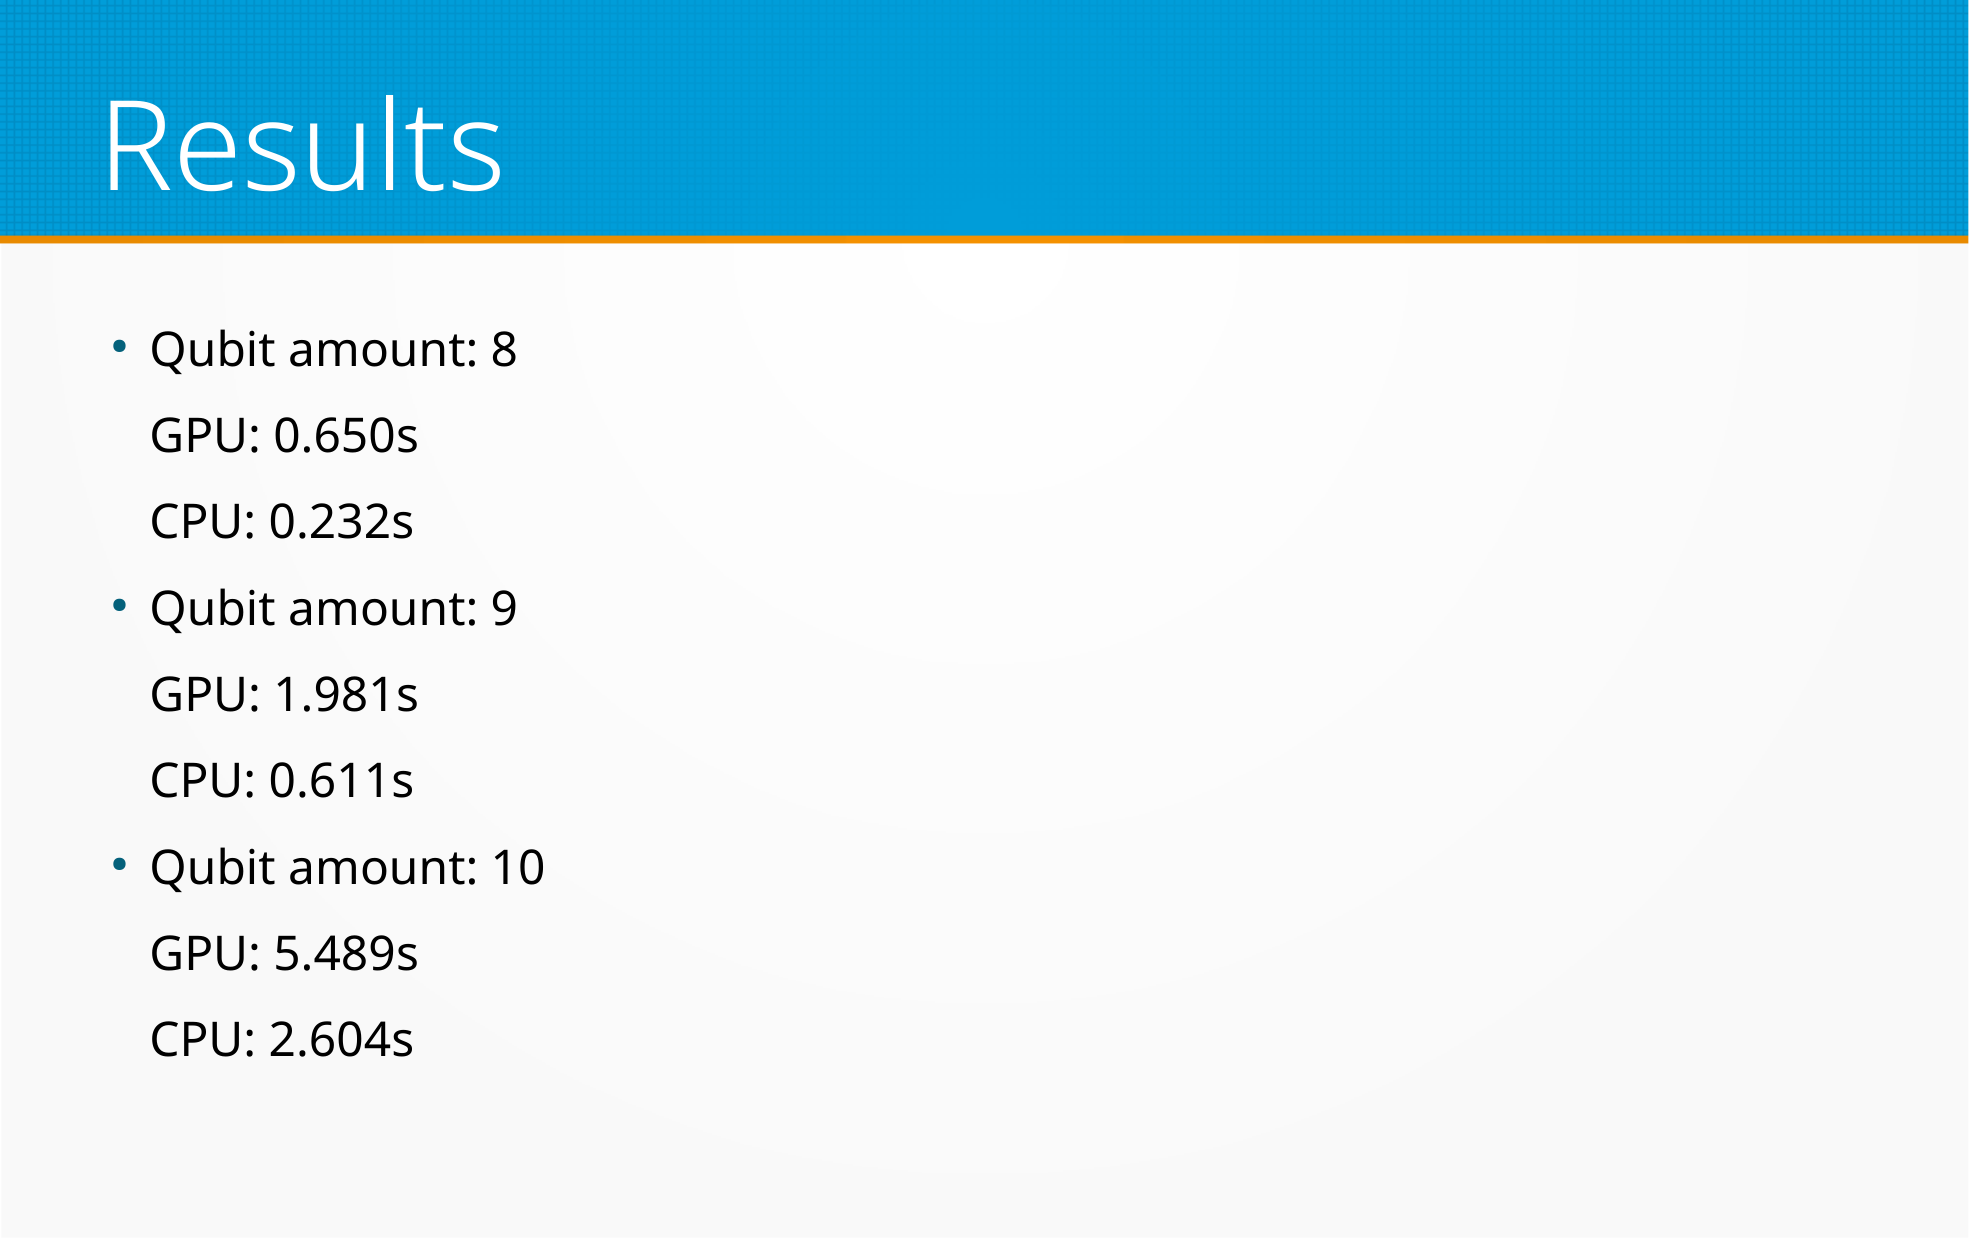

# Results
Qubit amount: 8
GPU: 0.650s
CPU: 0.232s
Qubit amount: 9
GPU: 1.981s
CPU: 0.611s
Qubit amount: 10
GPU: 5.489s
CPU: 2.604s